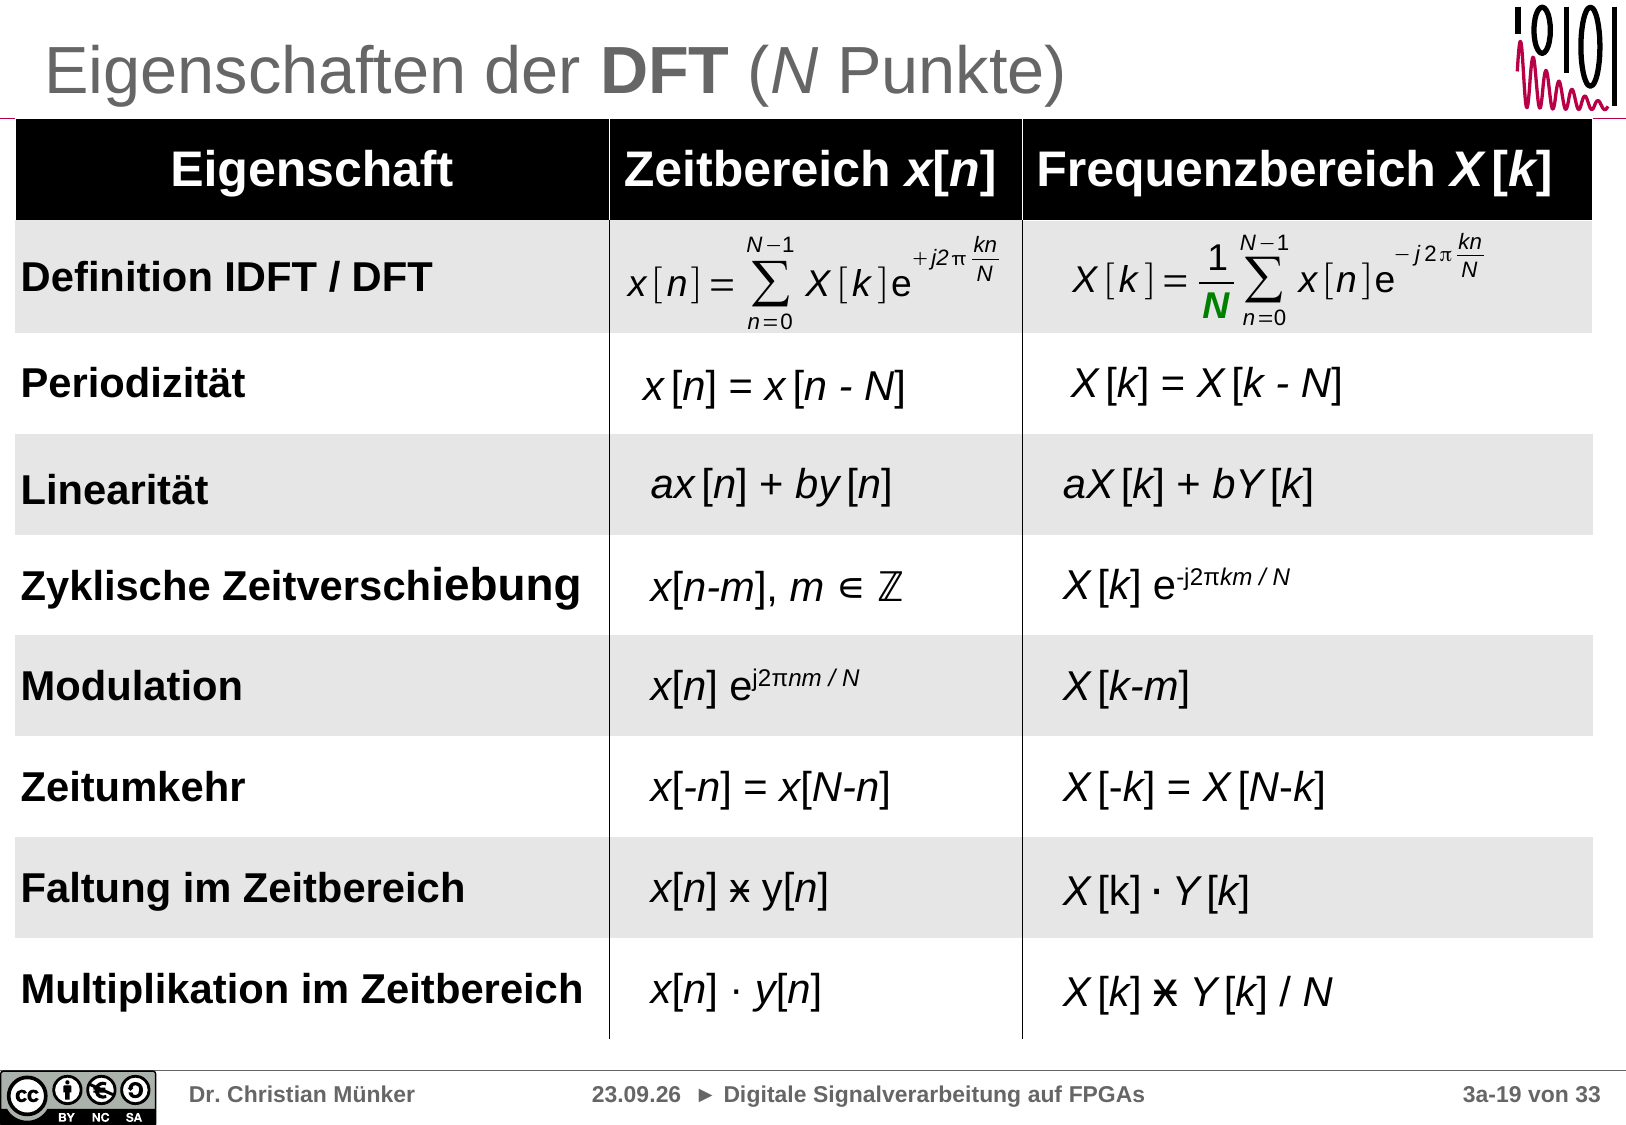

# Eigenschaften der DFT (N Punkte)
| Eigenschaft | Zeitbereich x[n] | Frequenzbereich X [k] |
| --- | --- | --- |
| Definition IDFT / DFT | | |
| Periodizität | x [n] = x [n - N] | X [k] = X [k - N] |
| Linearität | ax [n] + by [n] | aX [k] + bY [k] |
| Zyklische Zeitverschiebung | x[n-m], m ∊ ℤ | X [k] e-j2πkm / N |
| Modulation | x[n] ej2πnm / N | X [k-m] |
| Zeitumkehr | x[-n] = x[N-n] | X [-k] = X [N-k] |
| Faltung im Zeitbereich | x[n] ӿ y[n] | X [k] · Y [k] |
| Multiplikation im Zeitbereich | x[n] · y[n] | X [k] ӿ Y [k] / N |